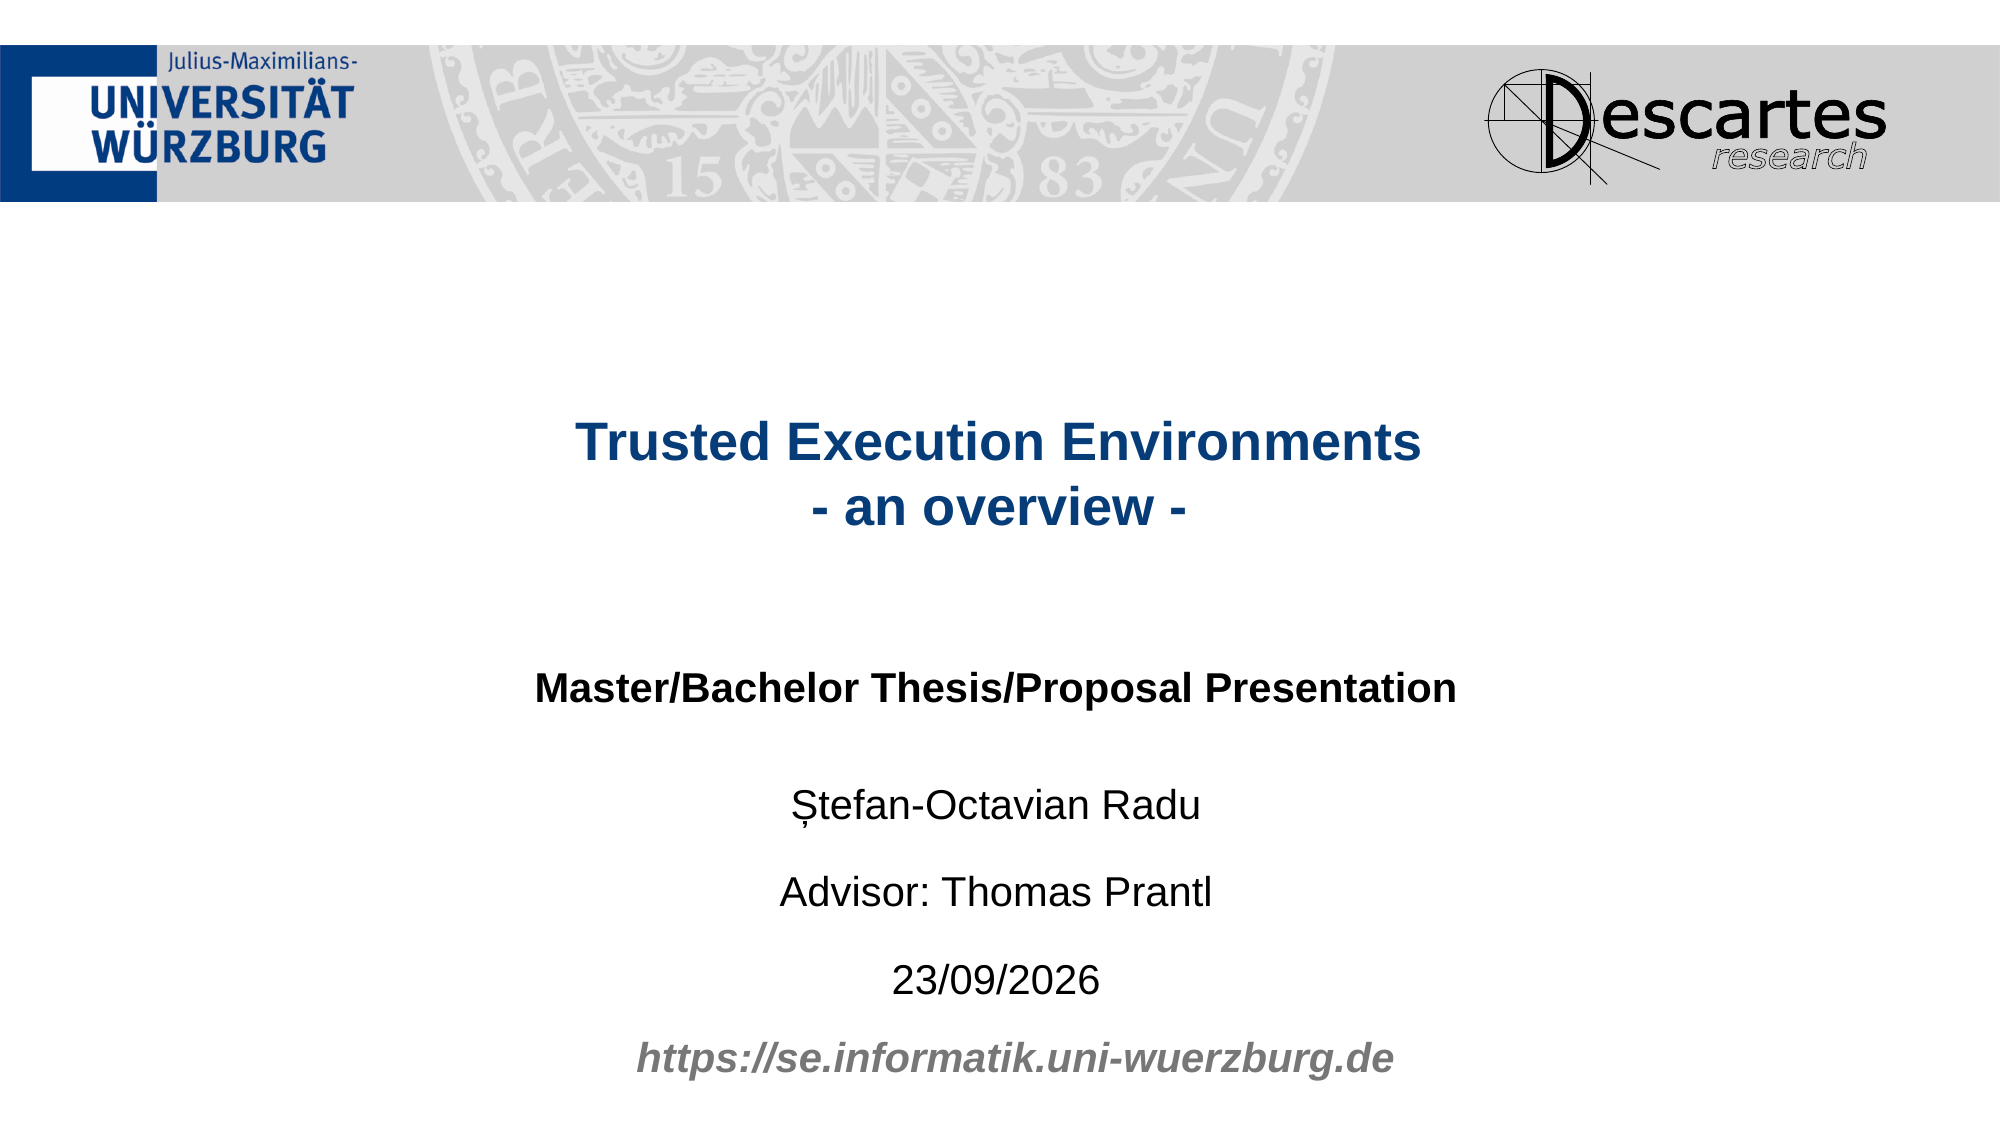

# Trusted Execution Environments - an overview -
Ștefan-Octavian Radu
Advisor: Thomas Prantl